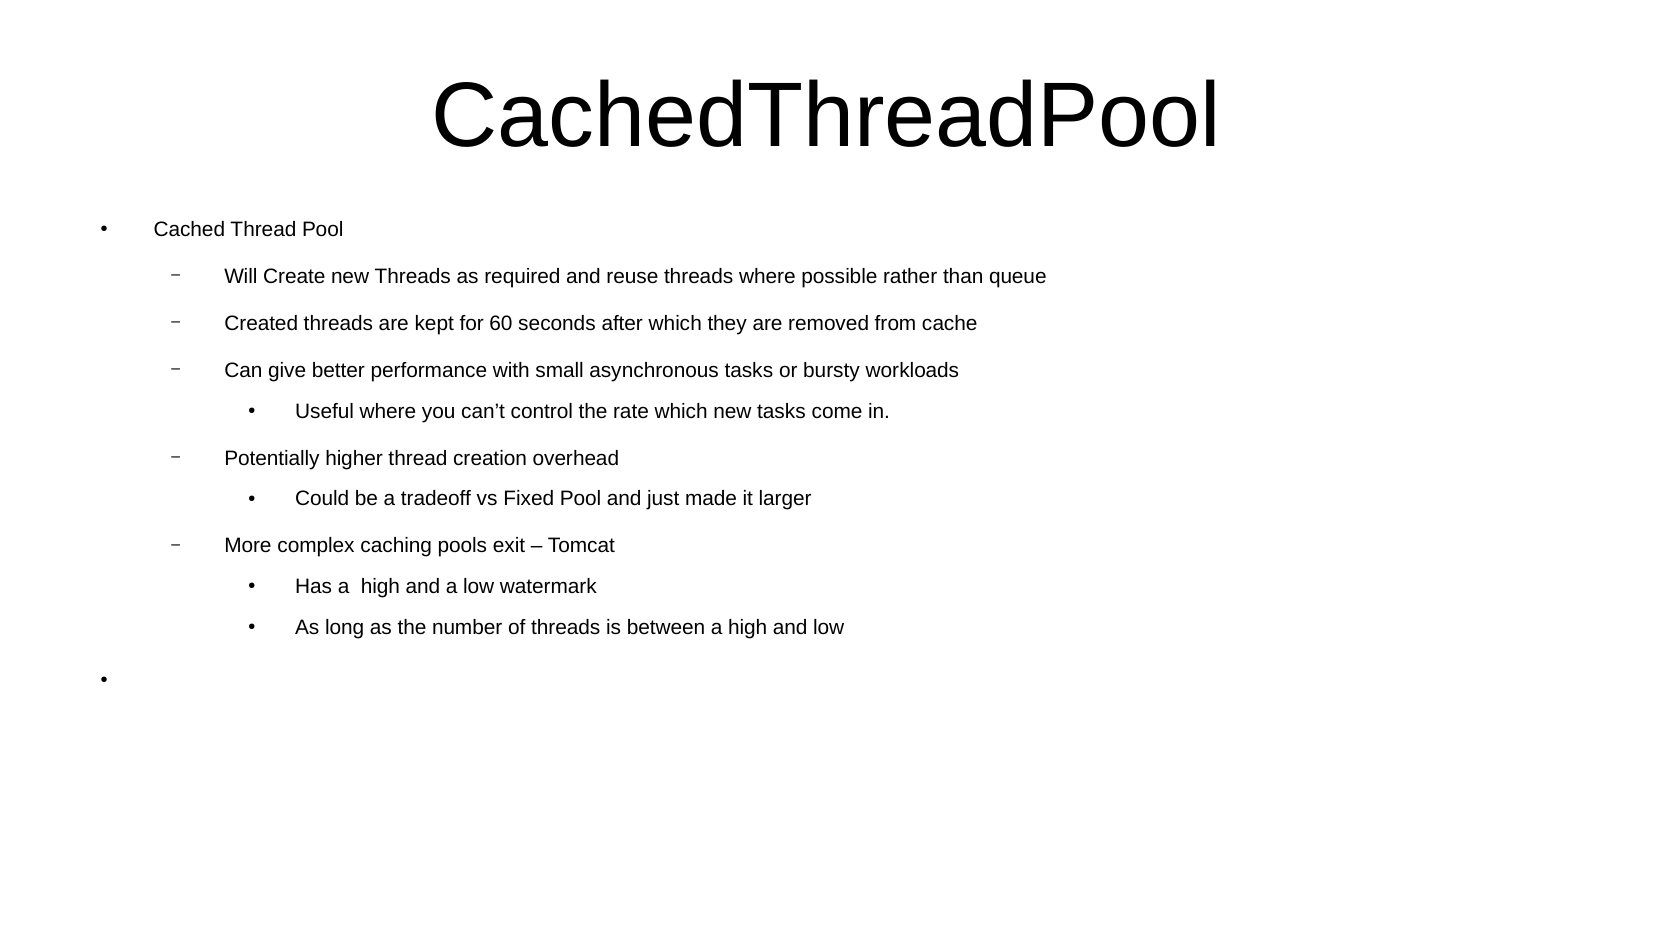

# CachedThreadPool
Cached Thread Pool
Will Create new Threads as required and reuse threads where possible rather than queue
Created threads are kept for 60 seconds after which they are removed from cache
Can give better performance with small asynchronous tasks or bursty workloads
Useful where you can’t control the rate which new tasks come in.
Potentially higher thread creation overhead
Could be a tradeoff vs Fixed Pool and just made it larger
More complex caching pools exit – Tomcat
Has a high and a low watermark
As long as the number of threads is between a high and low